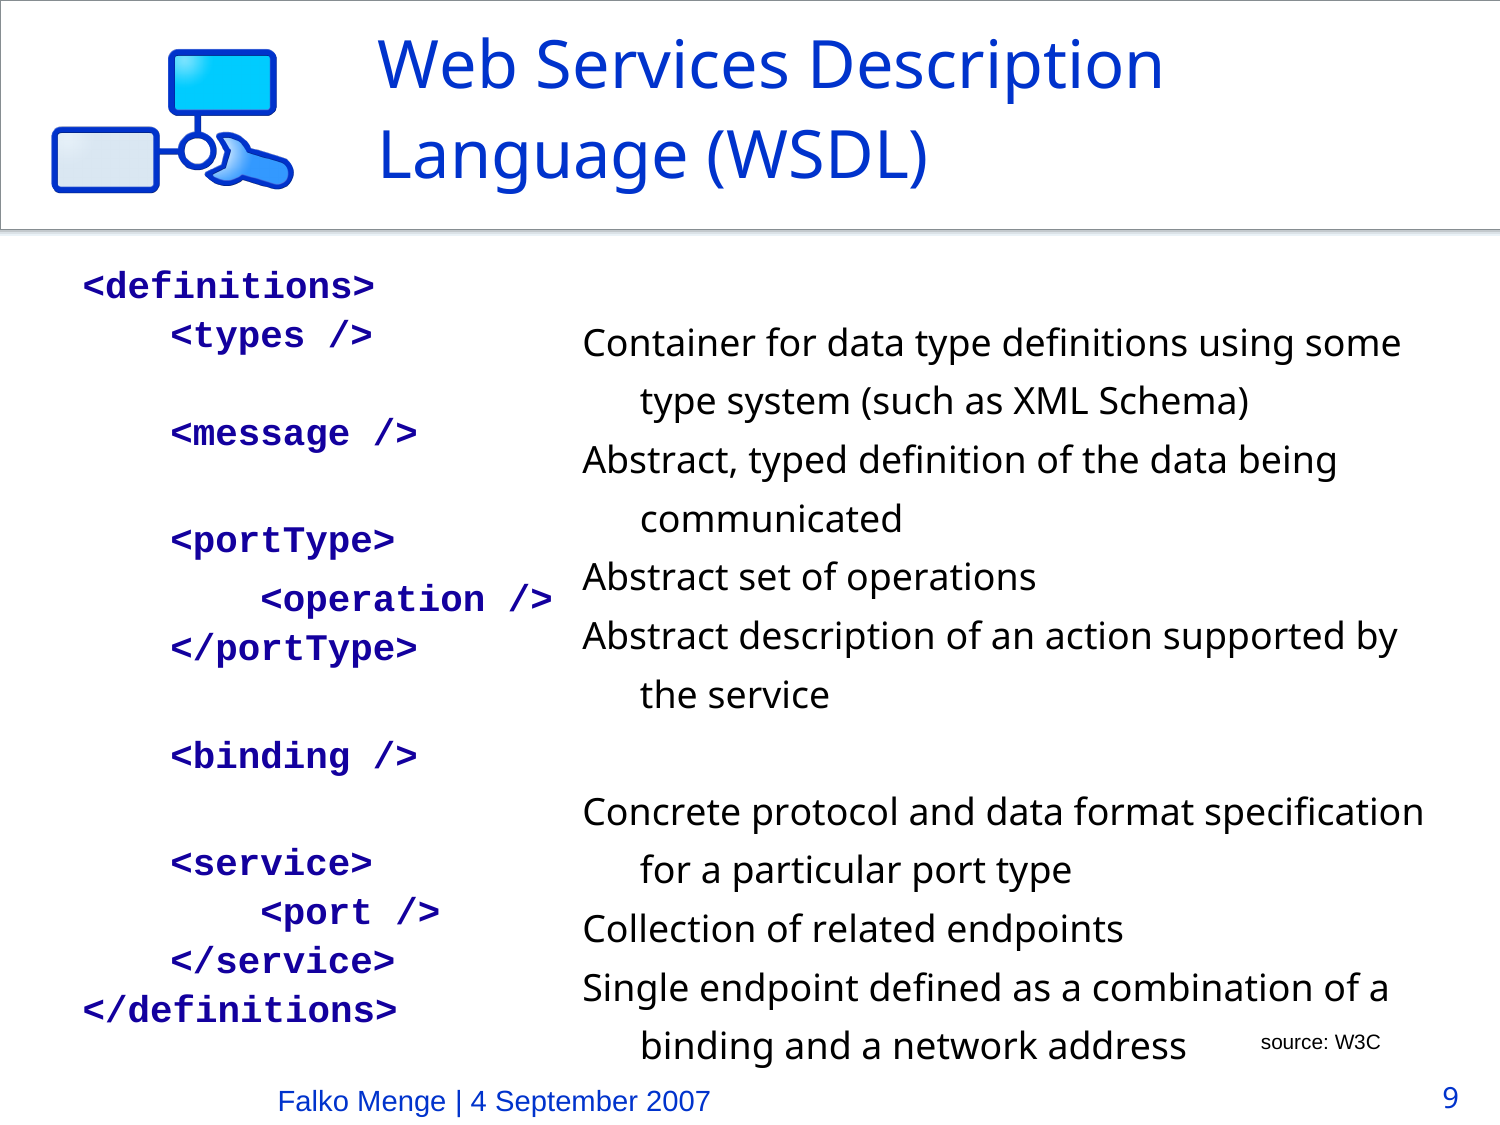

# Web Services Description Language (WSDL)
<definitions>
<types />
<message />
<portType>
 <operation />
</portType>
<binding />
<service>
 <port />
</service>
</definitions>
Container for data type definitions using some type system (such as XML Schema)
Abstract, typed definition of the data being communicated
Abstract set of operations
Abstract description of an action supported by the service
Concrete protocol and data format specification for a particular port type
Collection of related endpoints
Single endpoint defined as a combination of a binding and a network address
source: W3C
Falko Menge
9